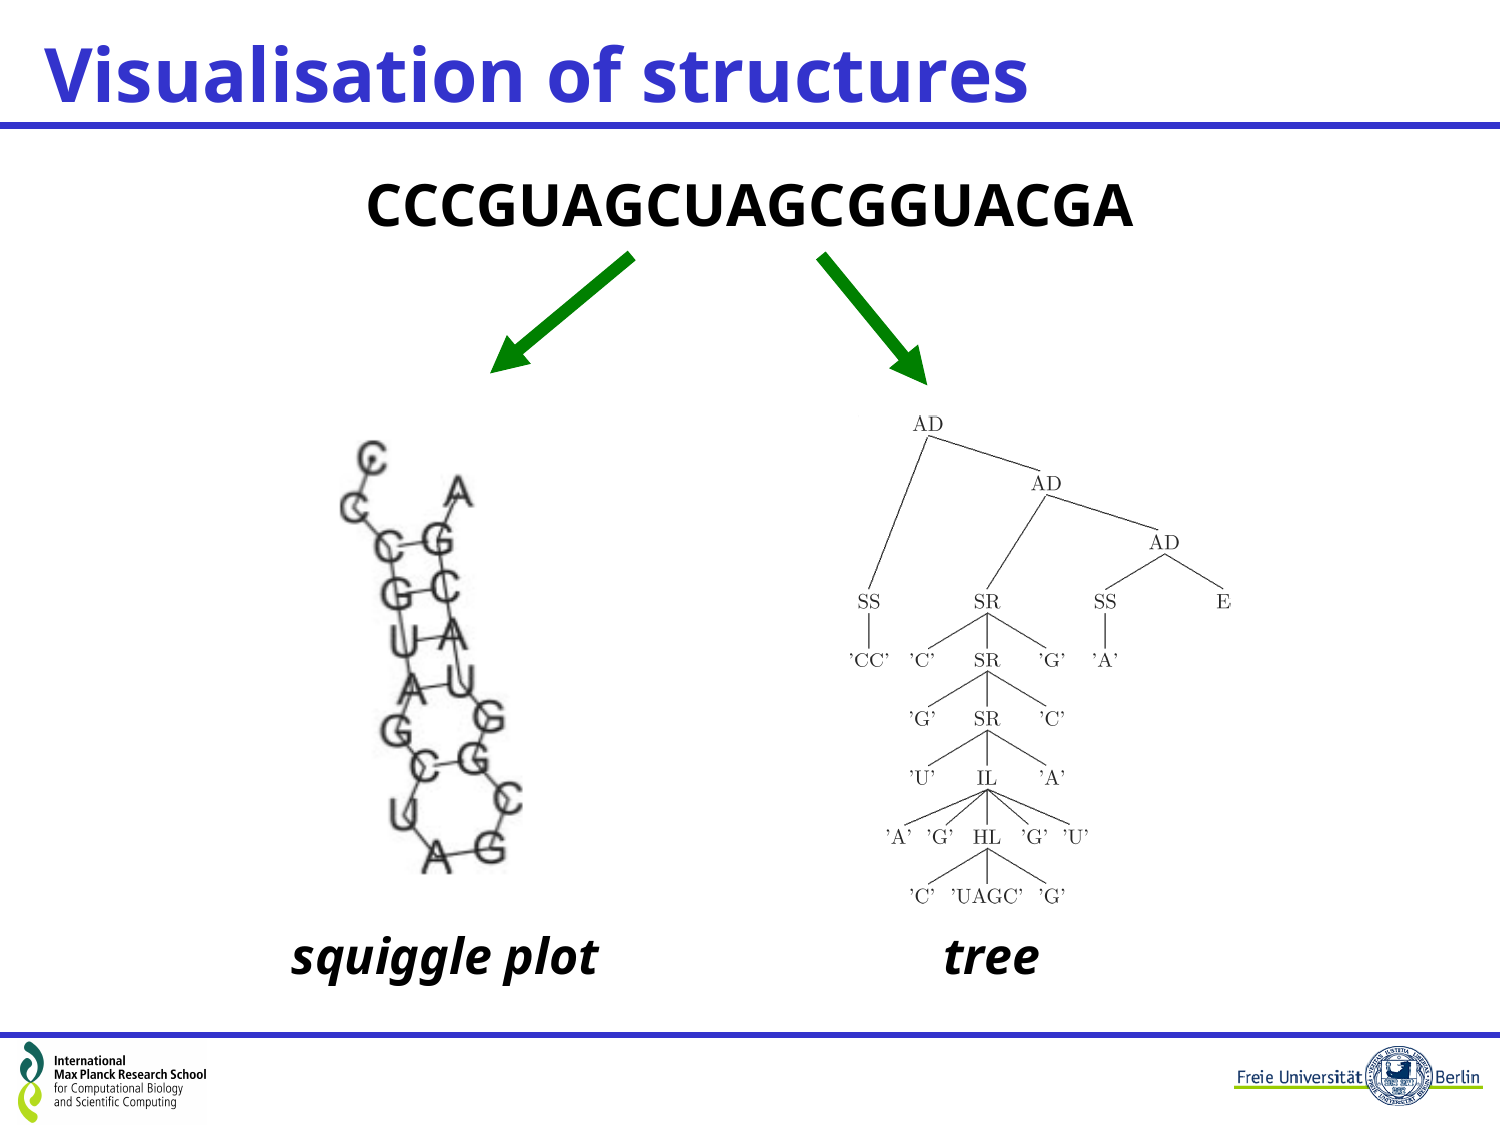

# Visualisation of structures
CCCGUAGCUAGCGGUACGA
squiggle plot
tree